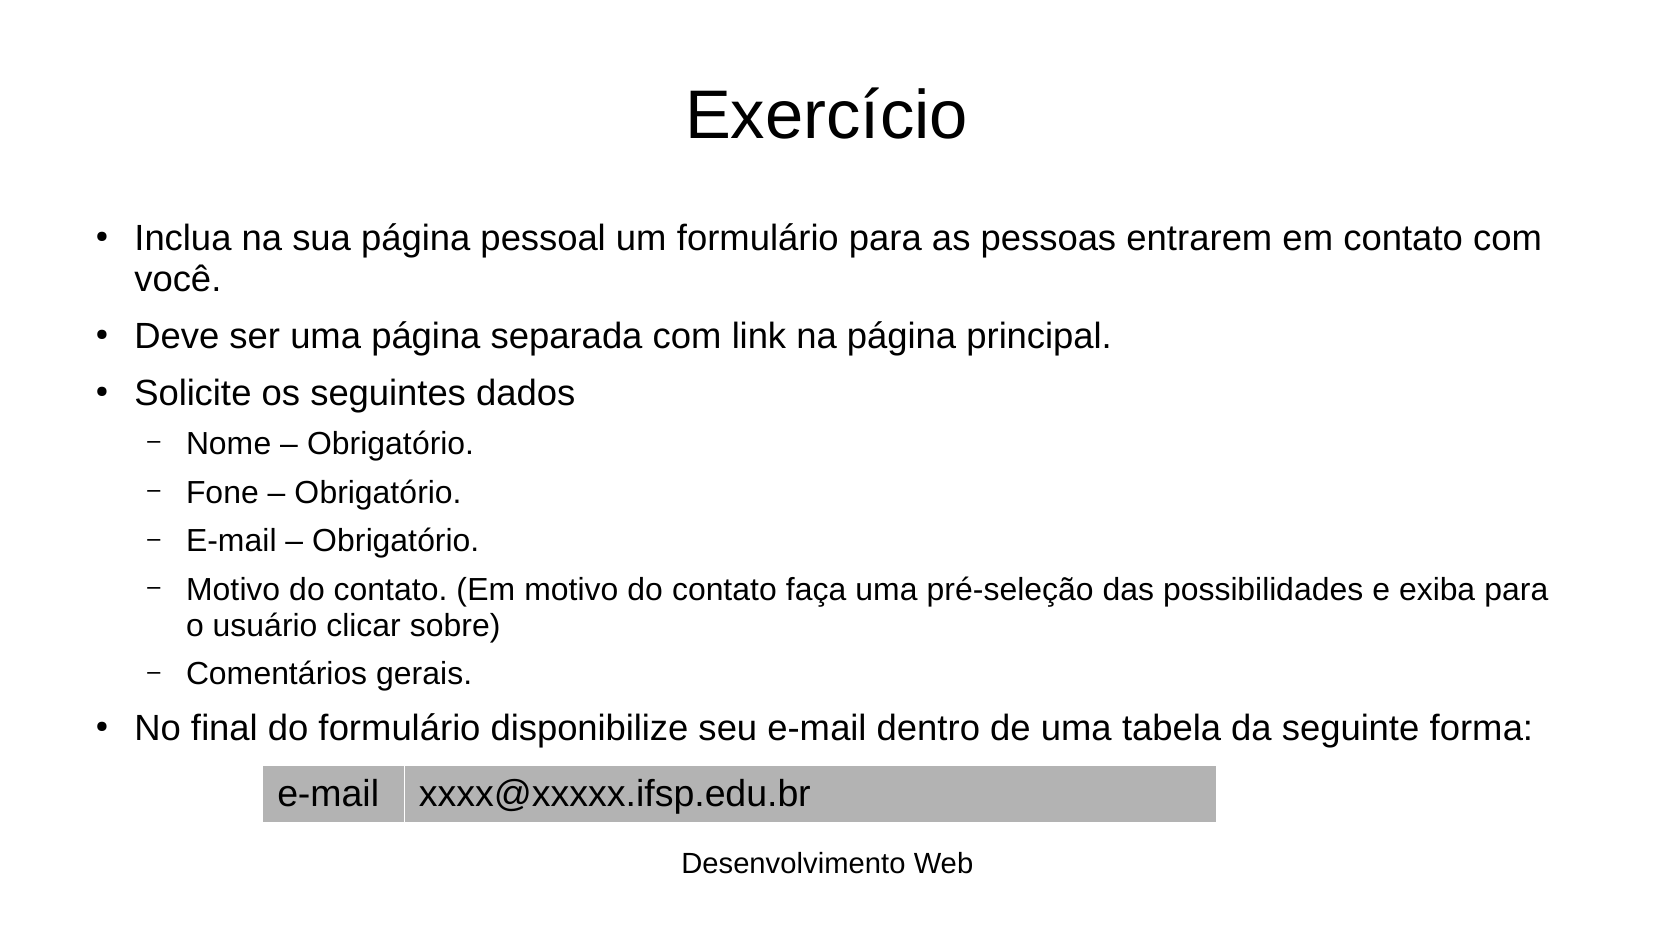

# Exercício
Inclua na sua página pessoal um formulário para as pessoas entrarem em contato com você.
Deve ser uma página separada com link na página principal.
Solicite os seguintes dados
Nome – Obrigatório.
Fone – Obrigatório.
E-mail – Obrigatório.
Motivo do contato. (Em motivo do contato faça uma pré-seleção das possibilidades e exiba para o usuário clicar sobre)
Comentários gerais.
No final do formulário disponibilize seu e-mail dentro de uma tabela da seguinte forma:
| e-mail | xxxx@xxxxx.ifsp.edu.br |
| --- | --- |
Desenvolvimento Web